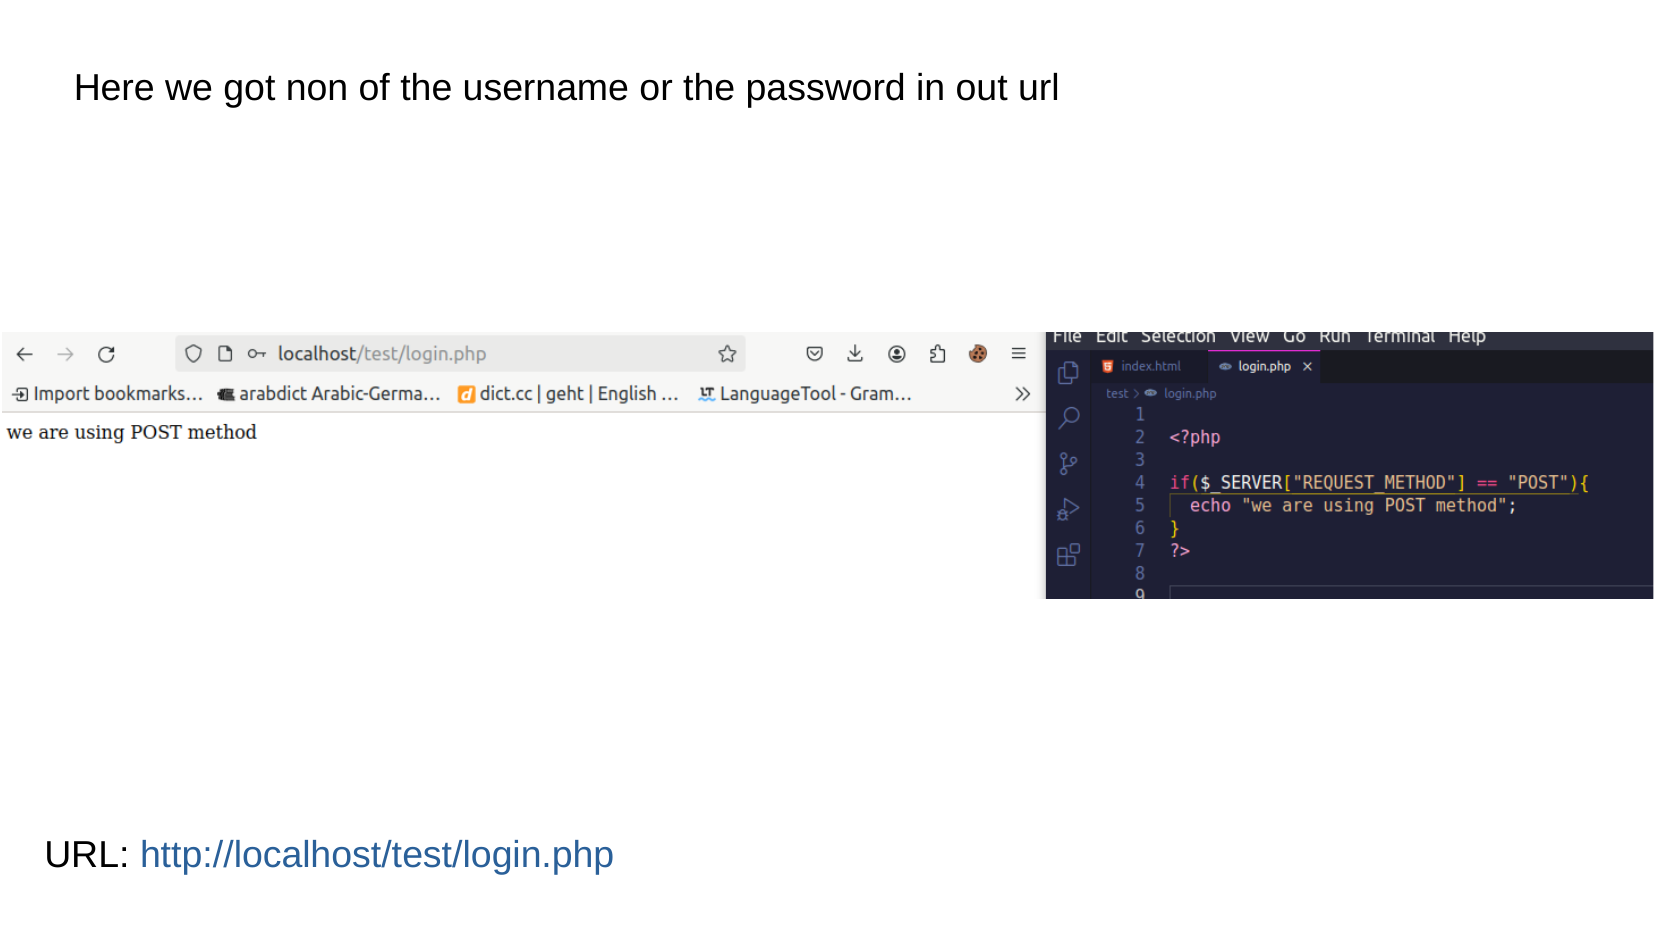

Here we got non of the username or the password in out url
URL: http://localhost/test/login.php